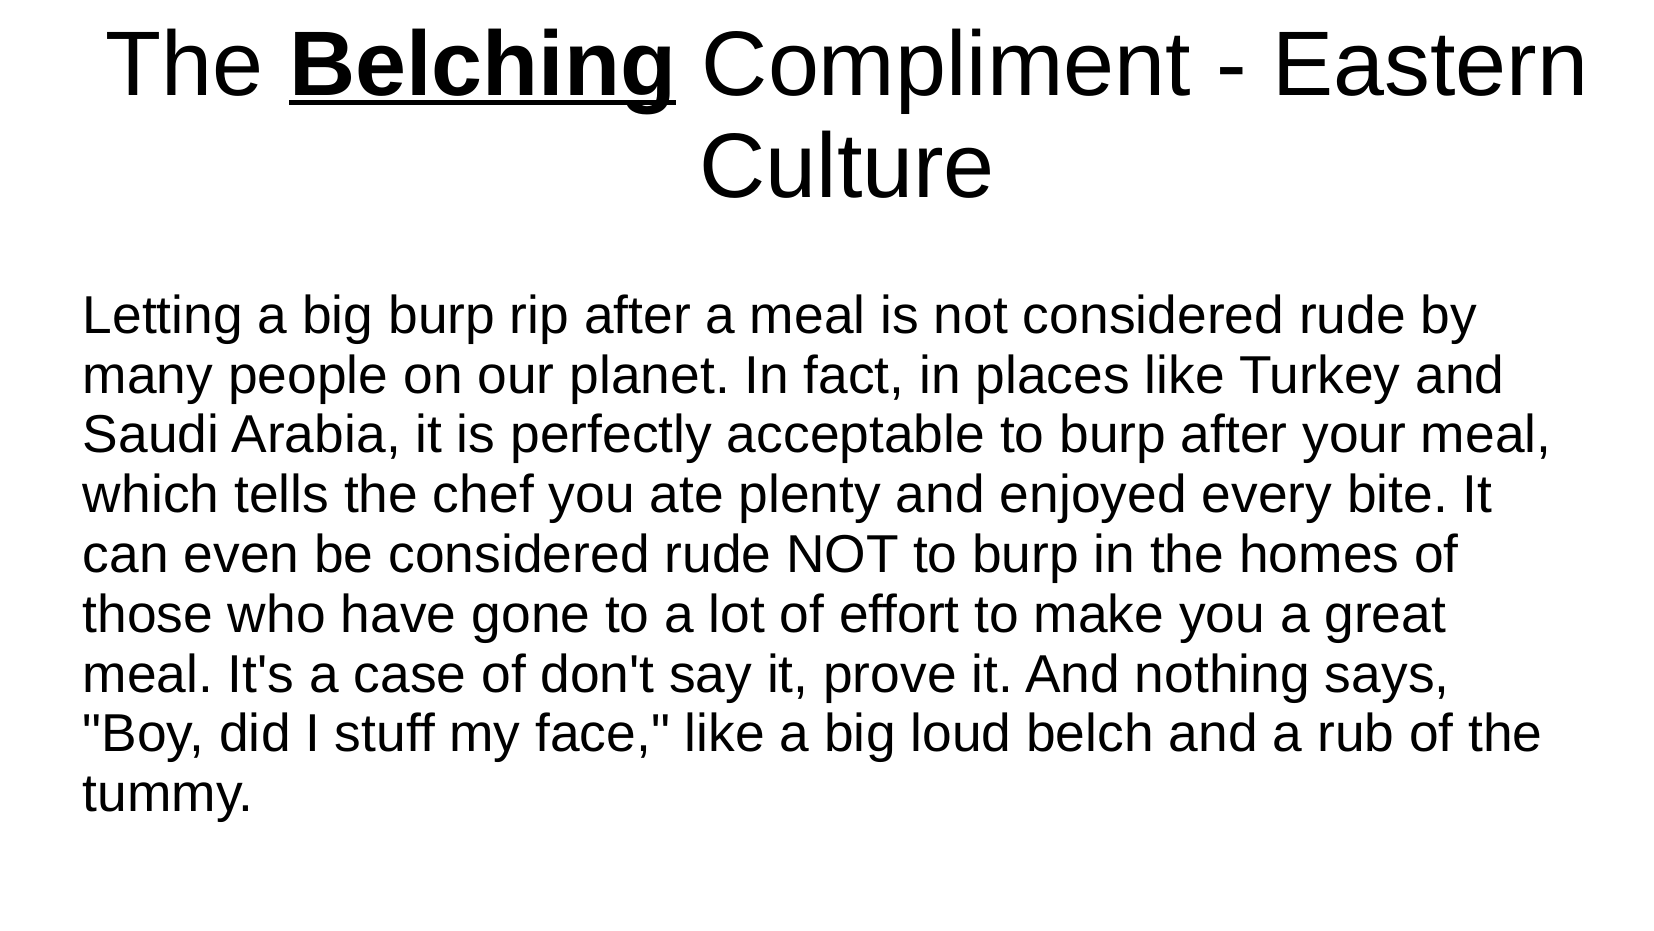

# The Belching Compliment - Eastern Culture
Letting a big burp rip after a meal is not considered rude by many people on our planet. In fact, in places like Turkey and Saudi Arabia, it is perfectly acceptable to burp after your meal, which tells the chef you ate plenty and enjoyed every bite. It can even be considered rude NOT to burp in the homes of those who have gone to a lot of effort to make you a great meal. It's a case of don't say it, prove it. And nothing says, "Boy, did I stuff my face," like a big loud belch and a rub of the tummy.